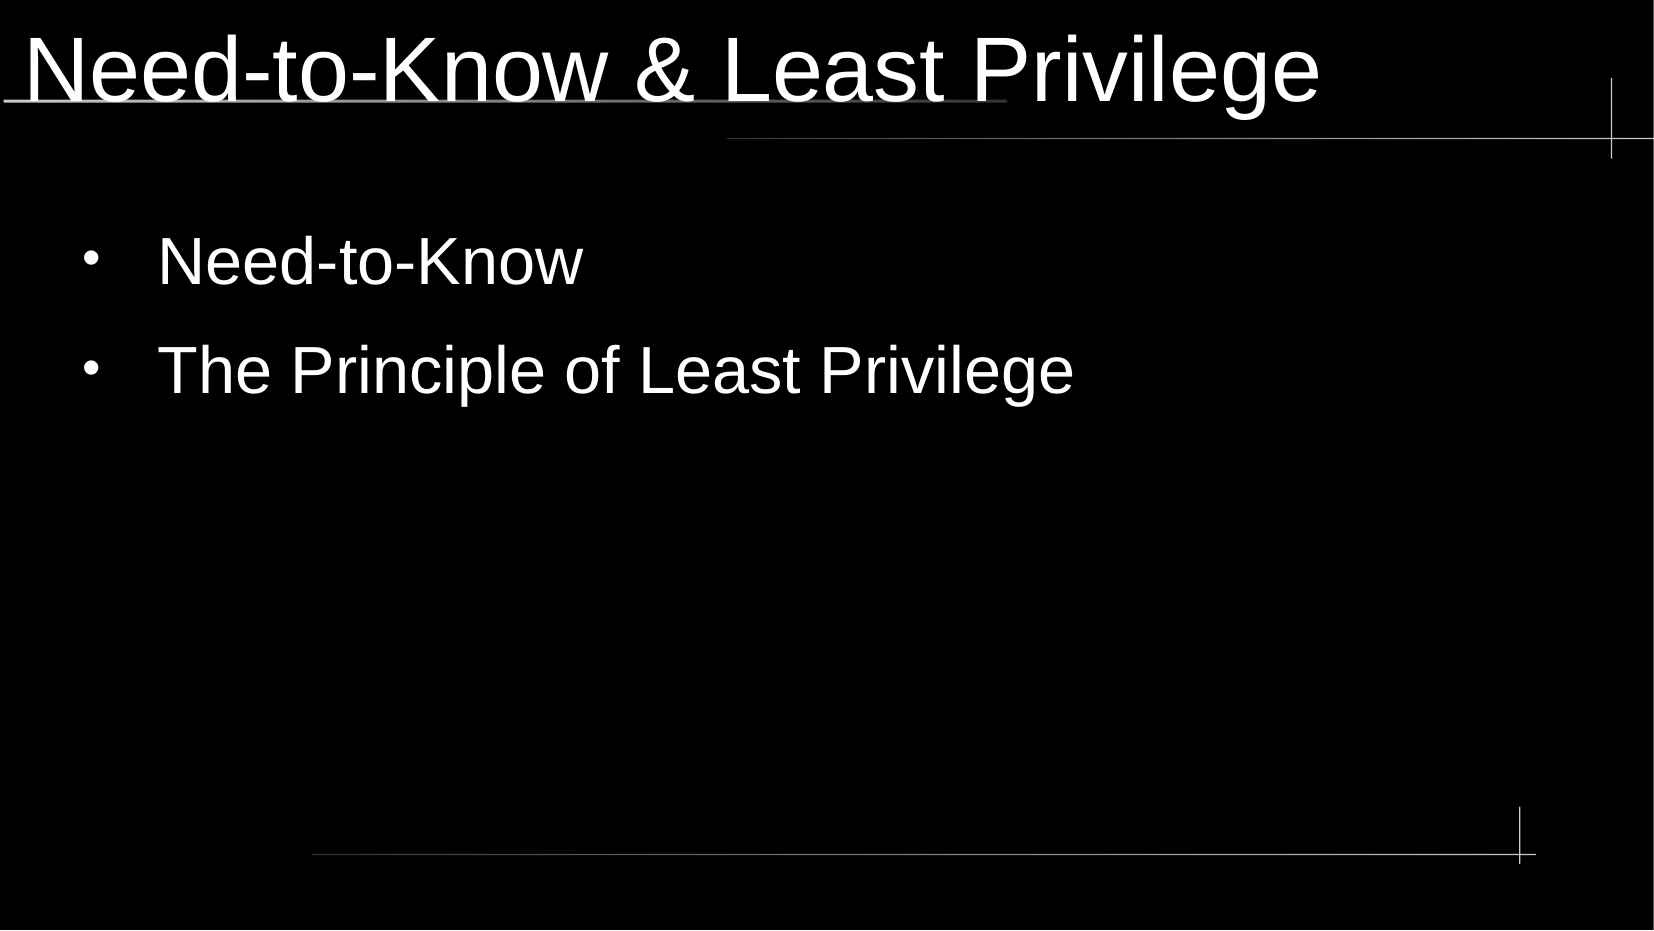

# Need-to-Know & Least Privilege
Need-to-Know
The Principle of Least Privilege